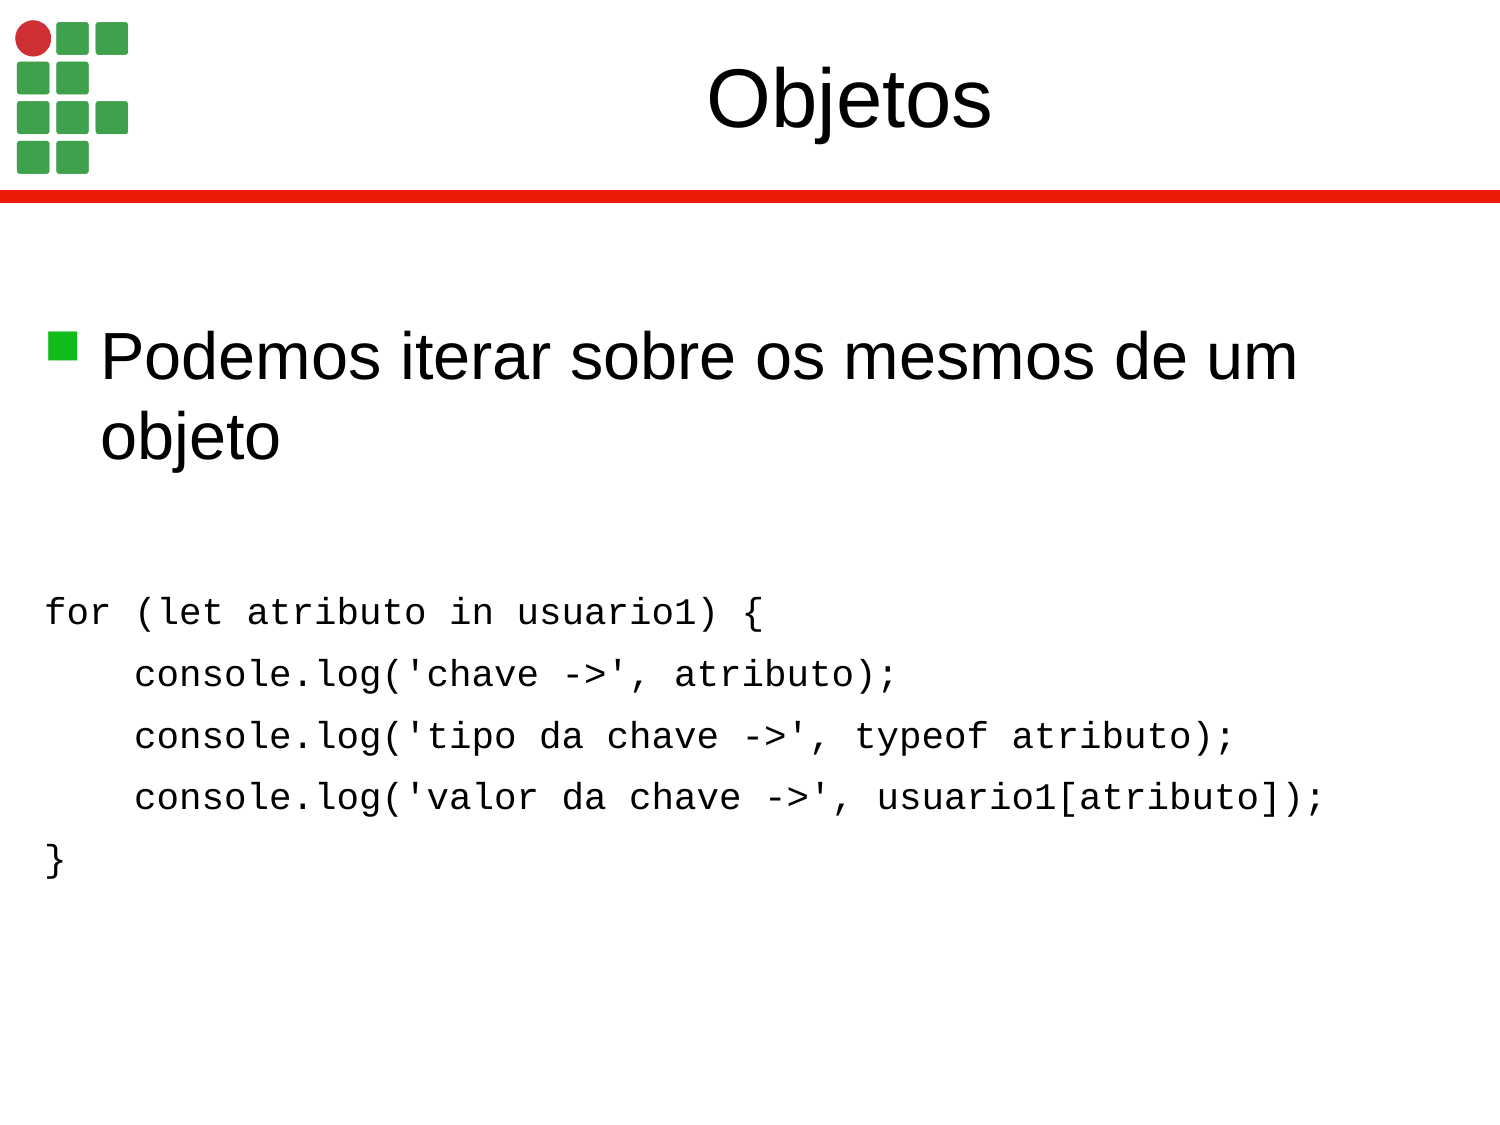

# Objetos
Podemos iterar sobre os mesmos de um objeto
for (let atributo in usuario1) {
 console.log('chave ->', atributo);
 console.log('tipo da chave ->', typeof atributo);
 console.log('valor da chave ->', usuario1[atributo]);
}